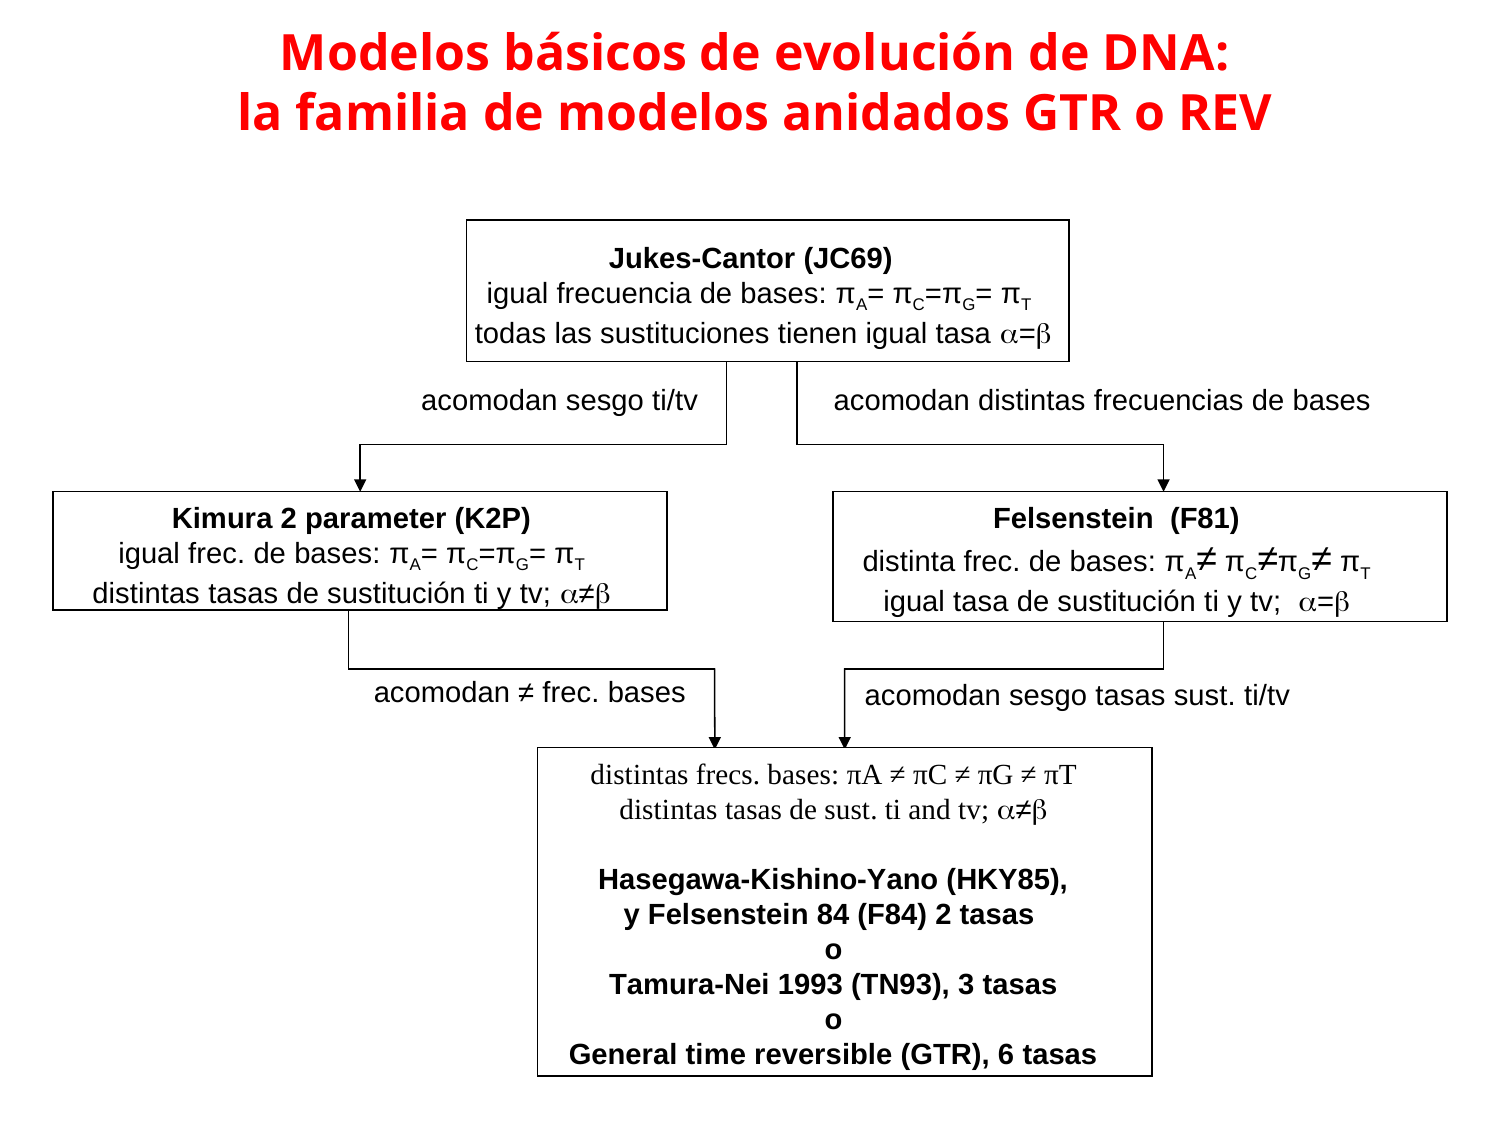

Modelos básicos de evolución de DNA:
la familia de modelos anidados GTR o REV
Jukes-Cantor (JC69)
 igual frecuencia de bases: πA= πC=πG= πT
 todas las sustituciones tienen igual tasa =
acomodan sesgo ti/tv
Kimura 2 parameter (K2P)
igual frec. de bases: πA= πC=πG= πT
distintas tasas de sustitución ti y tv; ≠
acomodan distintas frecuencias de bases
Felsenstein (F81)
distinta frec. de bases: πA≠ πC≠πG≠ πT
igual tasa de sustitución ti y tv; =
acomodan ≠ frec. bases
acomodan sesgo tasas sust. ti/tv
distintas frecs. bases: πA ≠ πC ≠ πG ≠ πT
distintas tasas de sust. ti and tv; ≠
 Hasegawa-Kishino-Yano (HKY85),
y Felsenstein 84 (F84) 2 tasas
o
Tamura-Nei 1993 (TN93), 3 tasas
o
General time reversible (GTR), 6 tasas